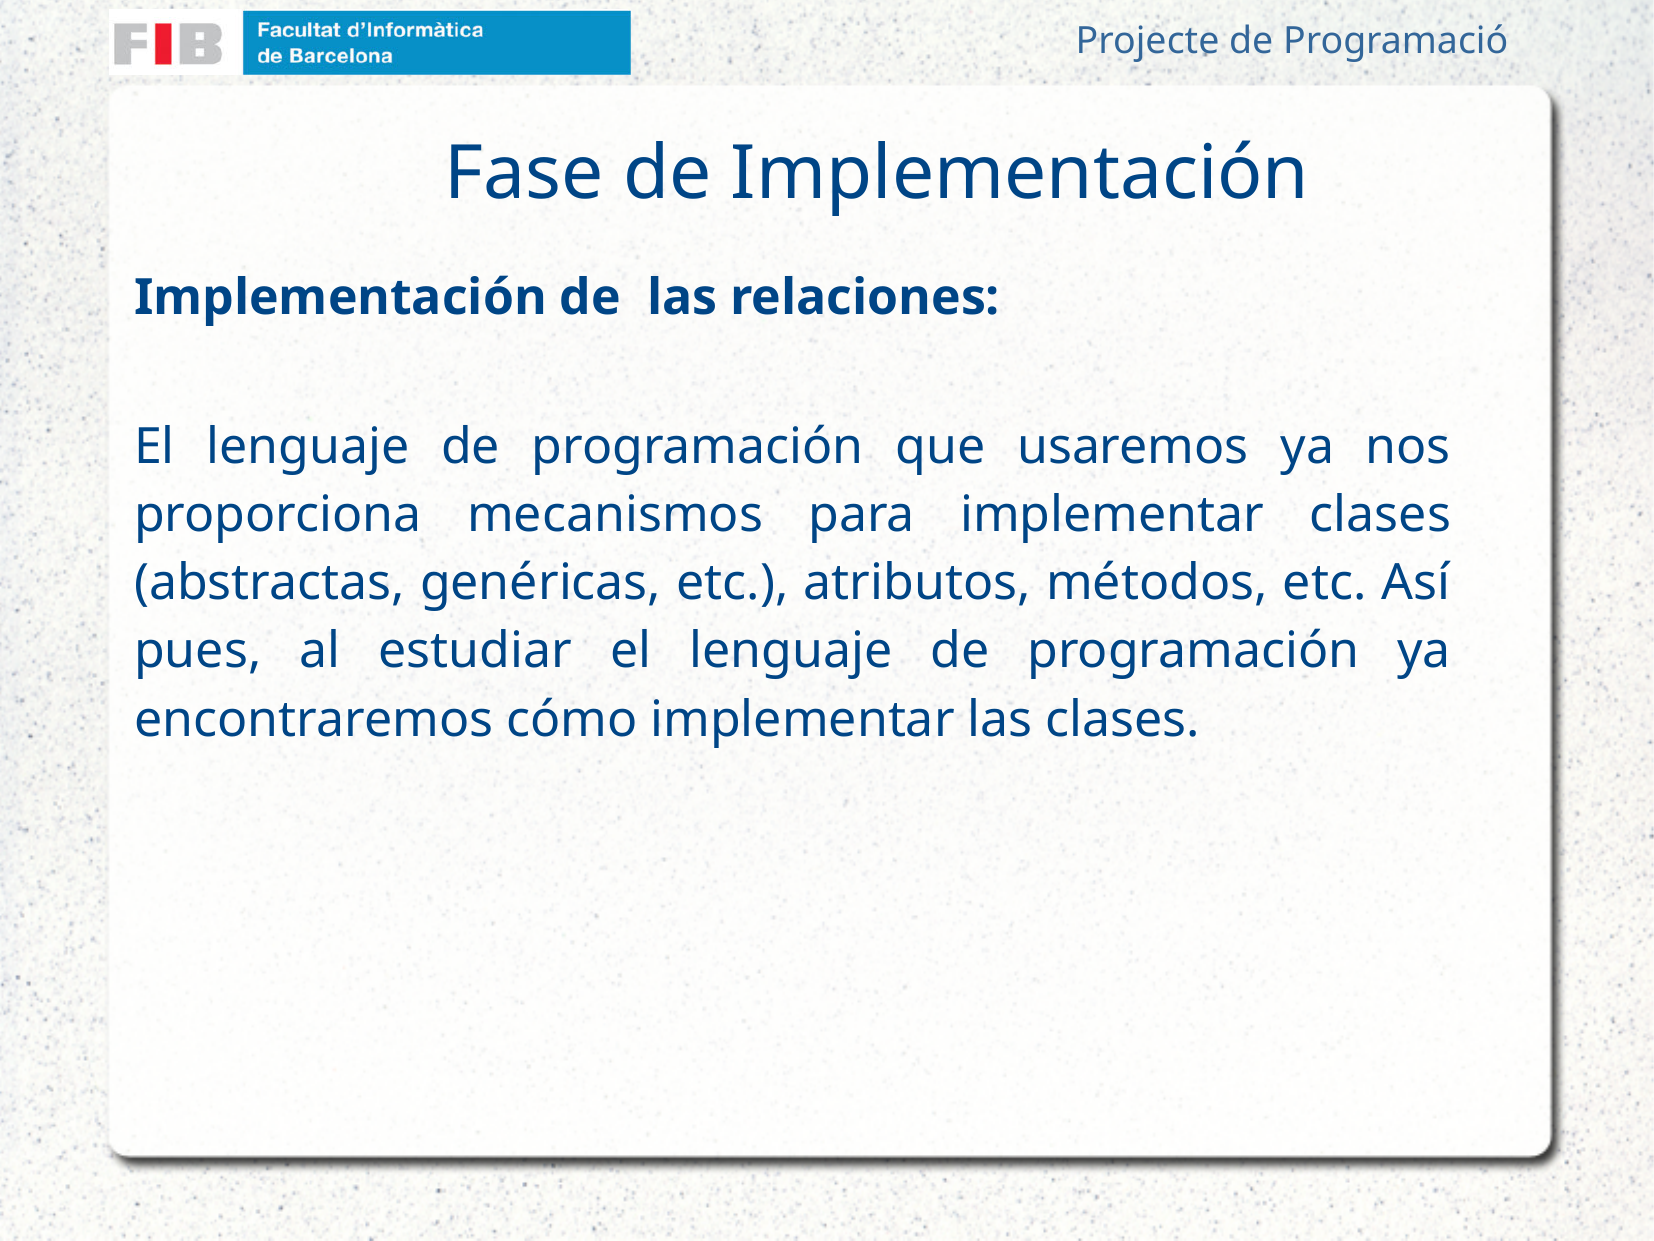

Projecte de Programació
Fase de Implementación
Implementación de las relaciones:
El lenguaje de programación que usaremos ya nos proporciona mecanismos para implementar clases (abstractas, genéricas, etc.), atributos, métodos, etc. Así pues, al estudiar el lenguaje de programación ya encontraremos cómo implementar las clases.